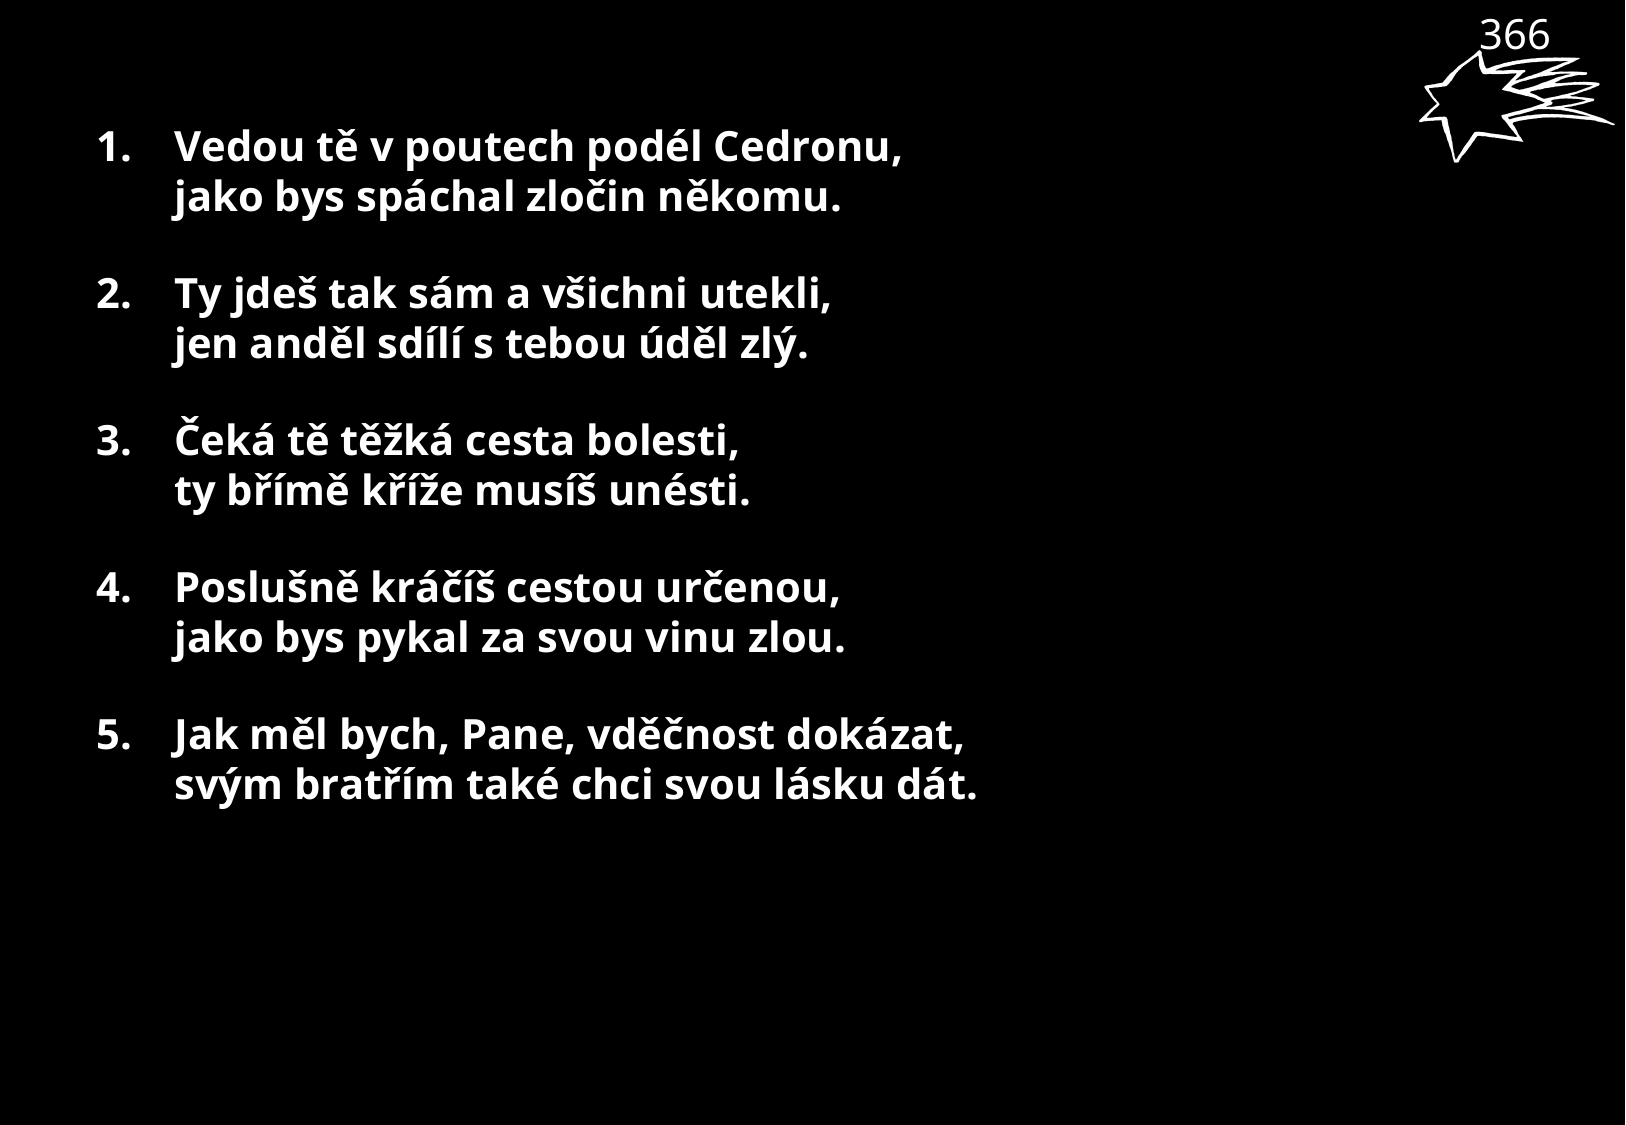

366
# 1. 	Vedou tě v poutech podél Cedronu, jako bys spáchal zločin někomu.
Ty jdeš tak sám a všichni utekli,
jen anděl sdílí s tebou úděl zlý.
Čeká tě těžká cesta bolesti,
ty břímě kříže musíš unésti.
4.	Poslušně kráčíš cestou určenou,
jako bys pykal za svou vinu zlou.
5.	Jak měl bych, Pane, vděčnost dokázat,
svým bratřím také chci svou lásku dát.